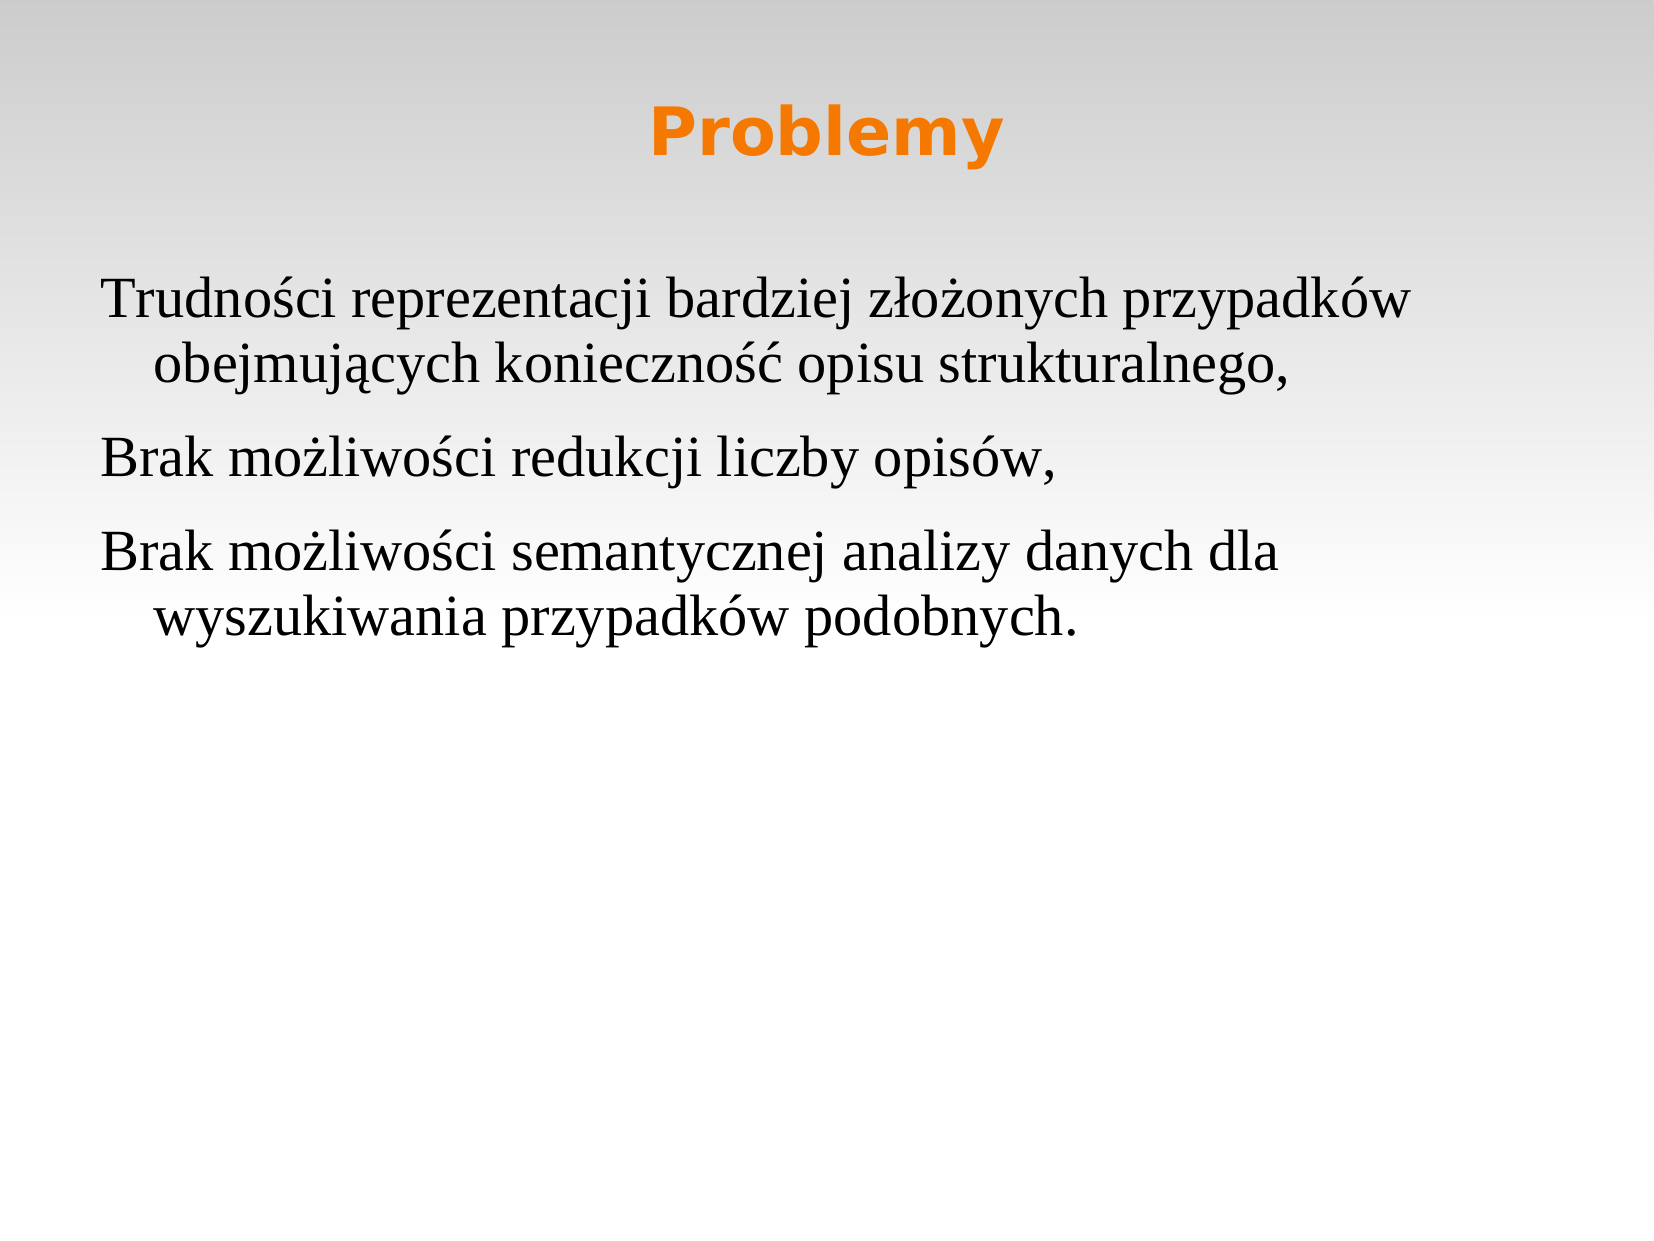

# Problemy
Trudności reprezentacji bardziej złożonych przypadków obejmujących konieczność opisu strukturalnego,
Brak możliwości redukcji liczby opisów,
Brak możliwości semantycznej analizy danych dla wyszukiwania przypadków podobnych.